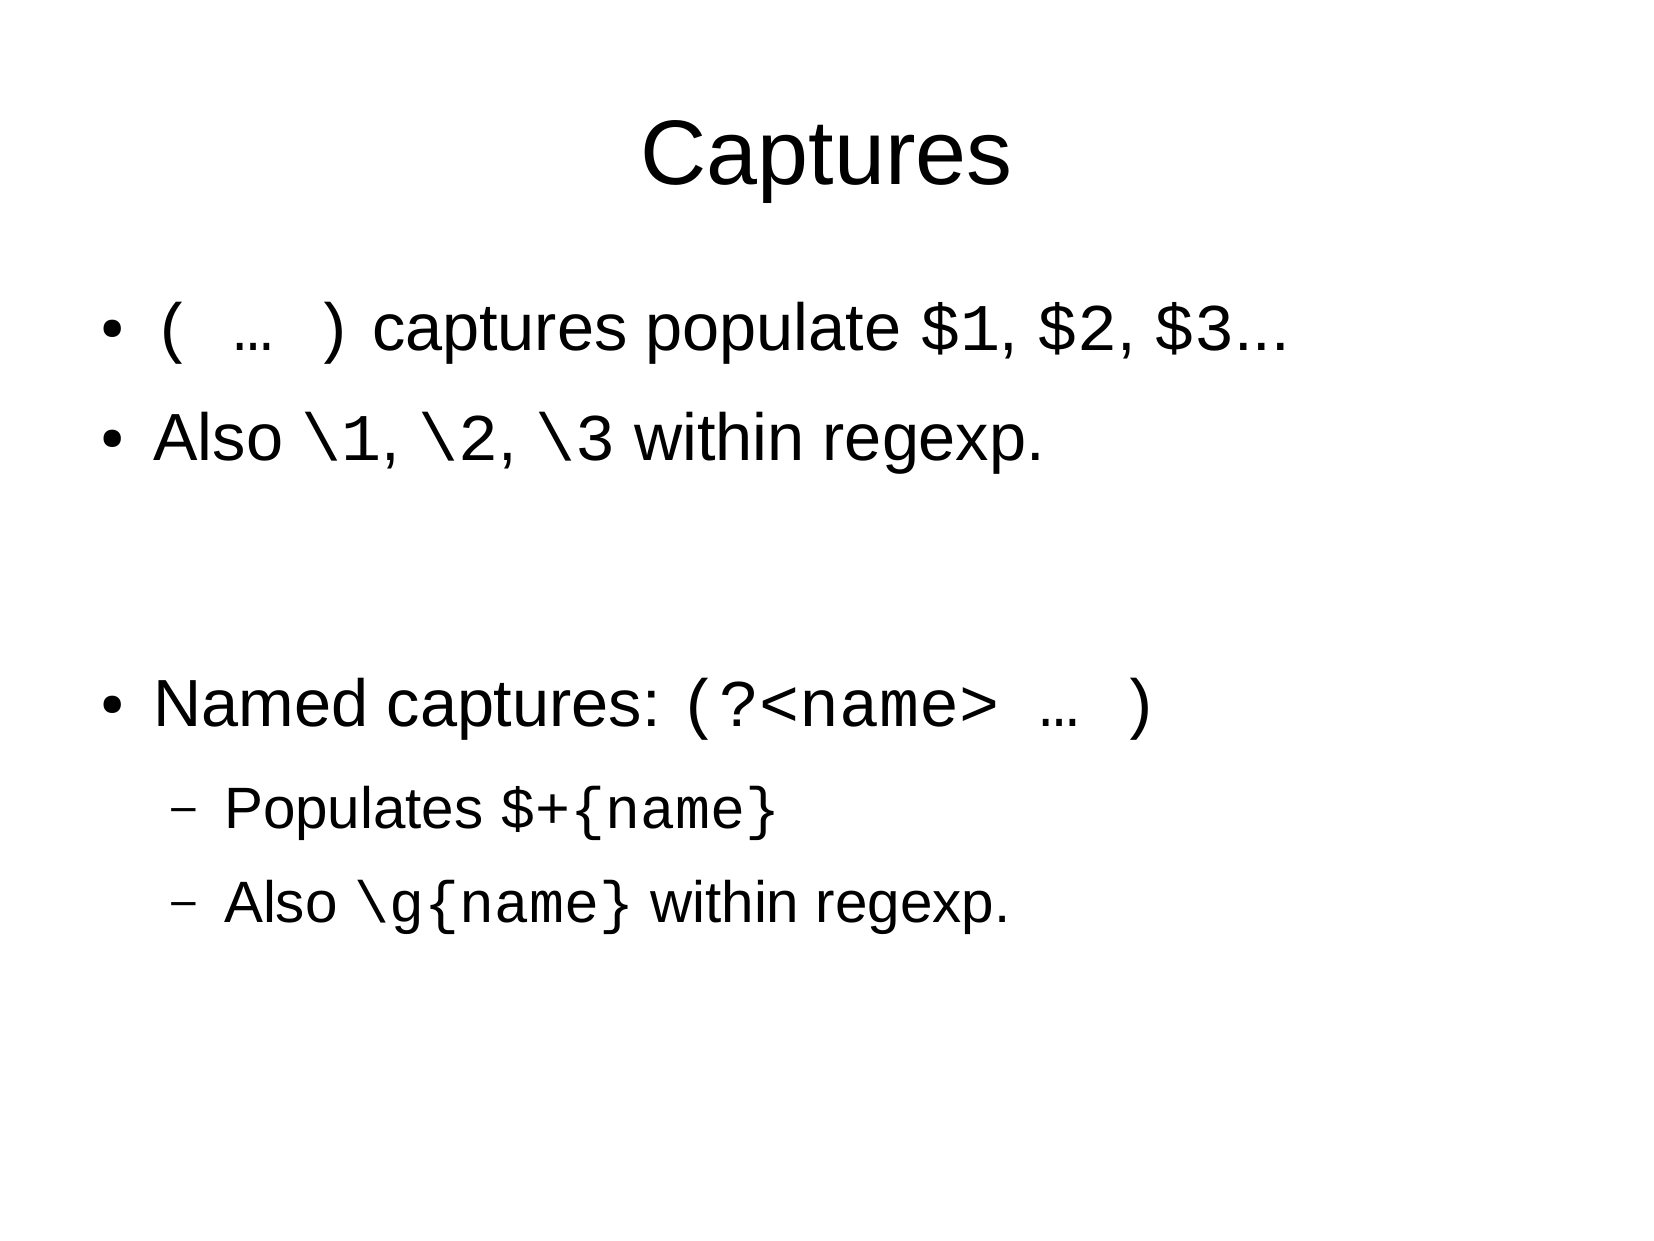

# Captures
( … ) captures populate $1, $2, $3...
Also \1, \2, \3 within regexp.
Named captures: (?<name> … )
Populates $+{name}
Also \g{name} within regexp.